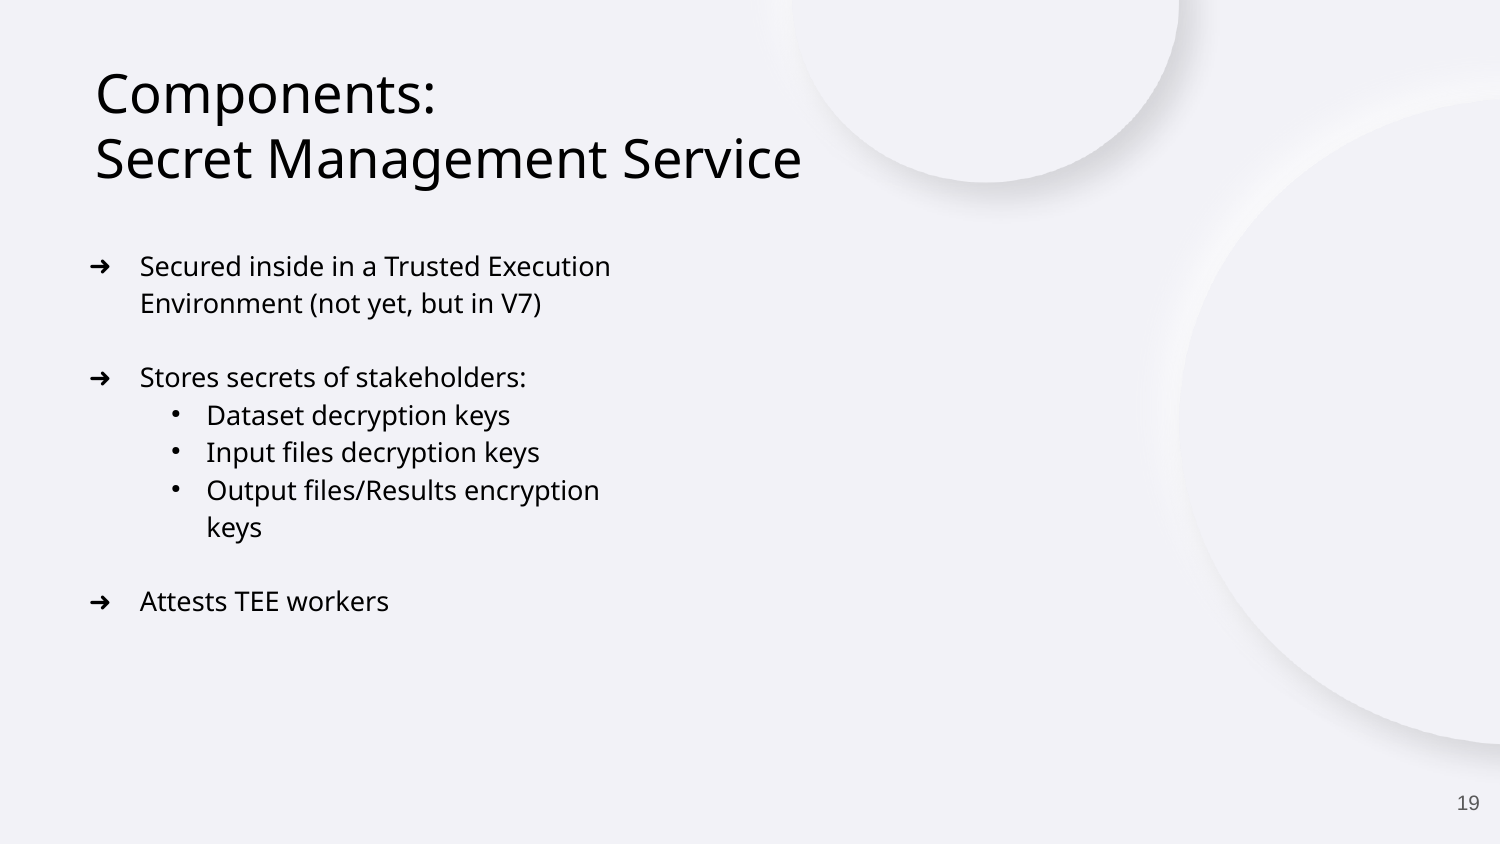

Components:
Secret Management Service
Secured inside in a Trusted Execution Environment (not yet, but in V7)
Stores secrets of stakeholders:
Dataset decryption keys
Input files decryption keys
Output files/Results encryption keys
Attests TEE workers